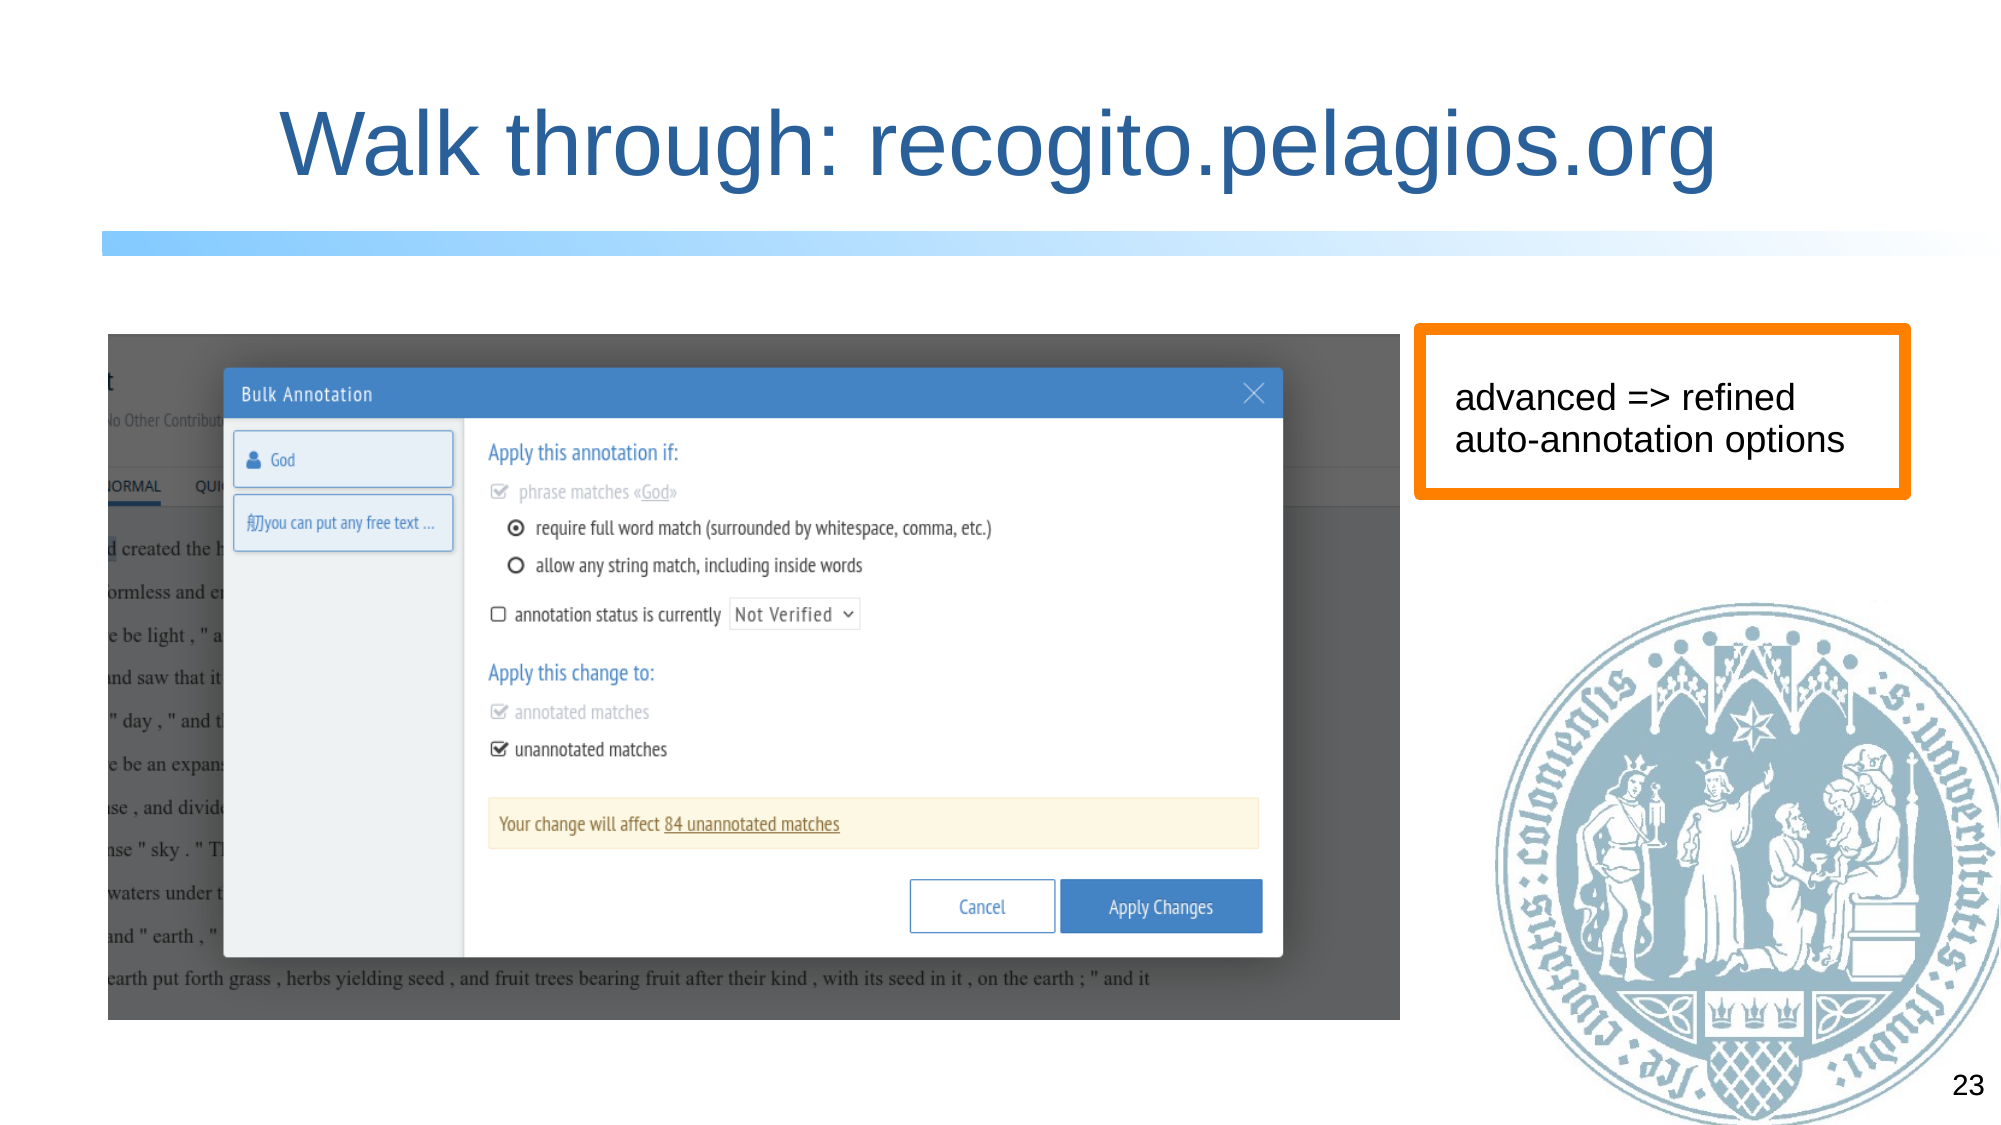

# Walk through: recogito.pelagios.org
advanced => refined
auto-annotation options